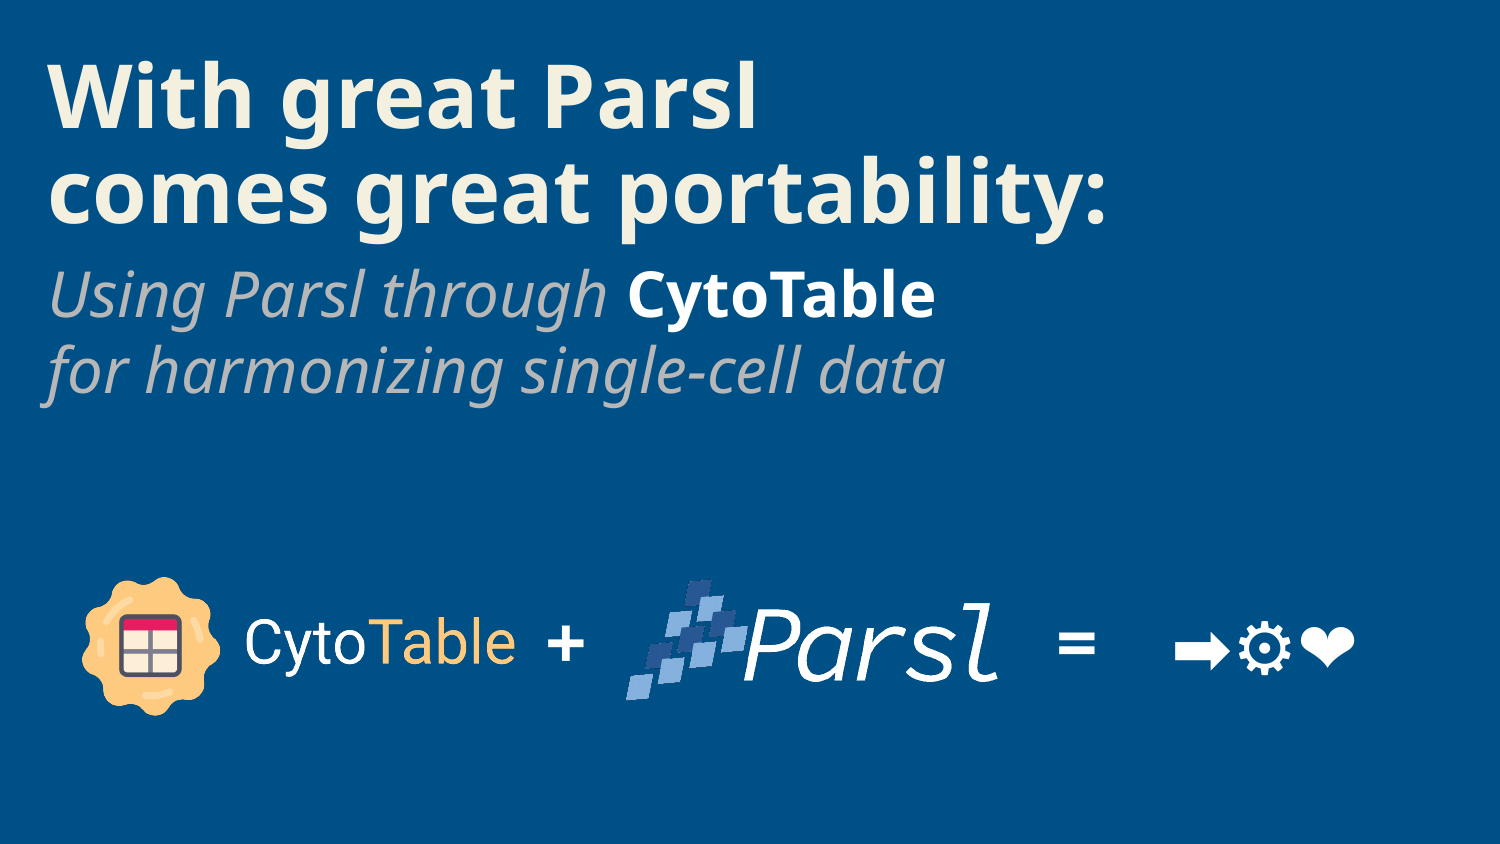

# With great Parsl comes great portability:
Using Parsl through CytoTable
for harmonizing single-cell data
+
=
➡️⚙️❤️